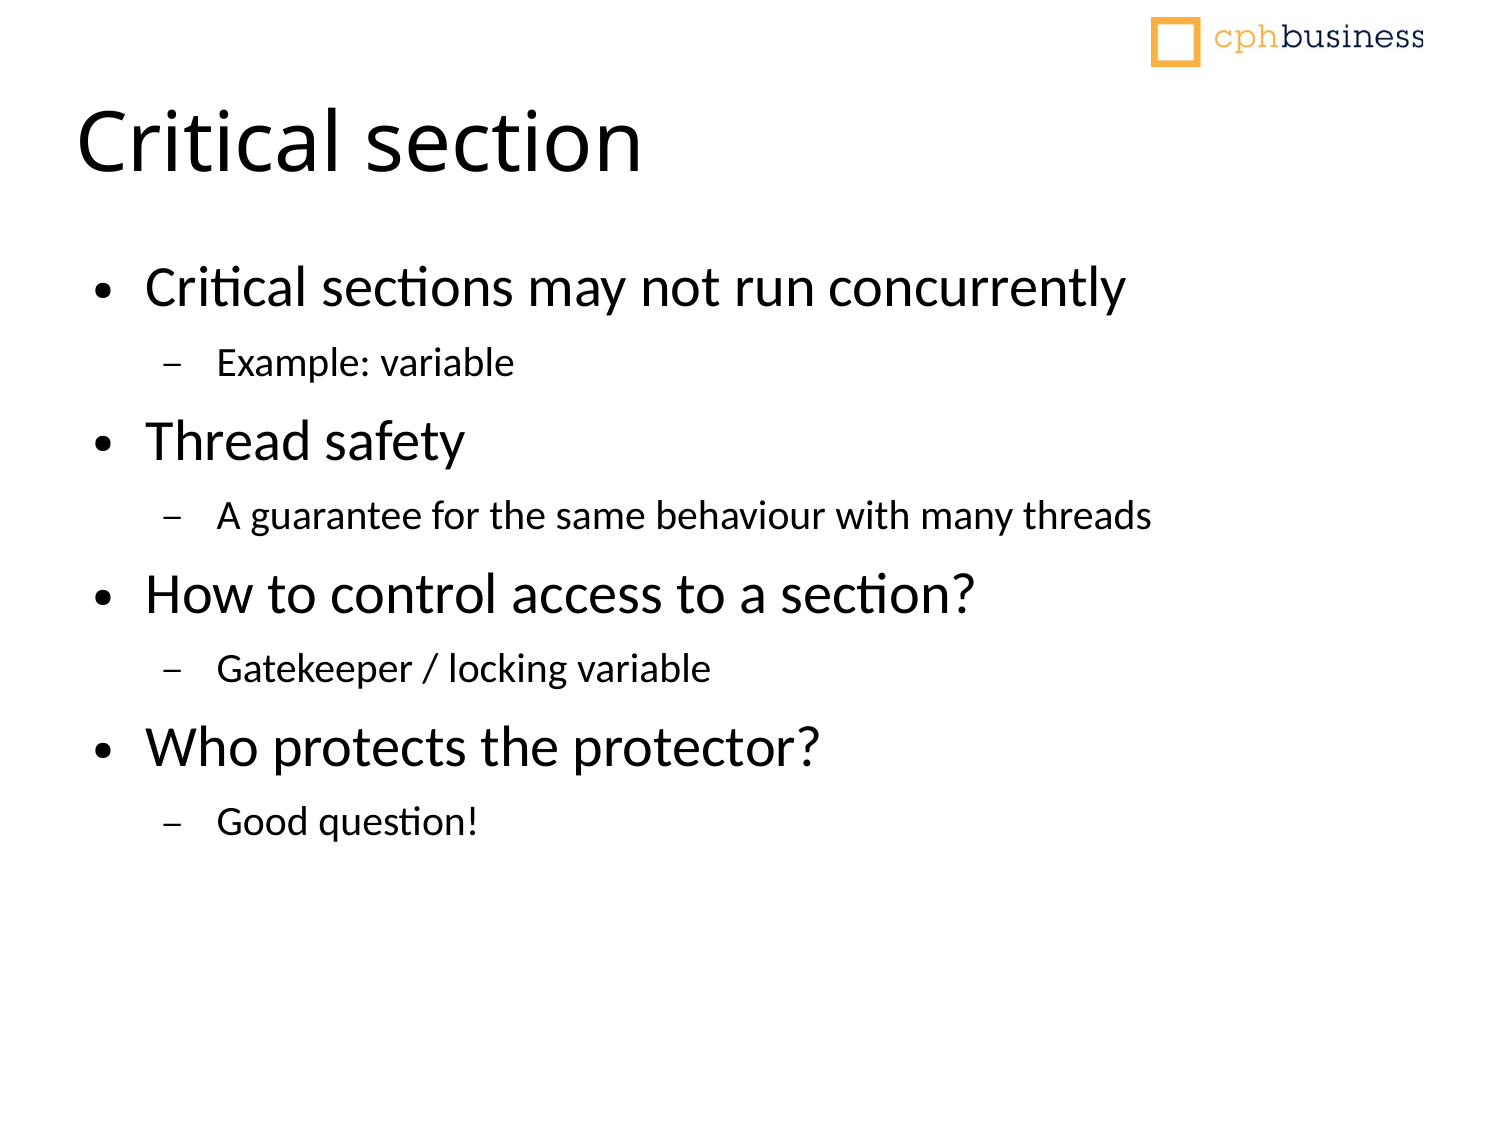

# Critical section
Critical sections may not run concurrently
Example: variable
Thread safety
A guarantee for the same behaviour with many threads
How to control access to a section?
Gatekeeper / locking variable
Who protects the protector?
Good question!